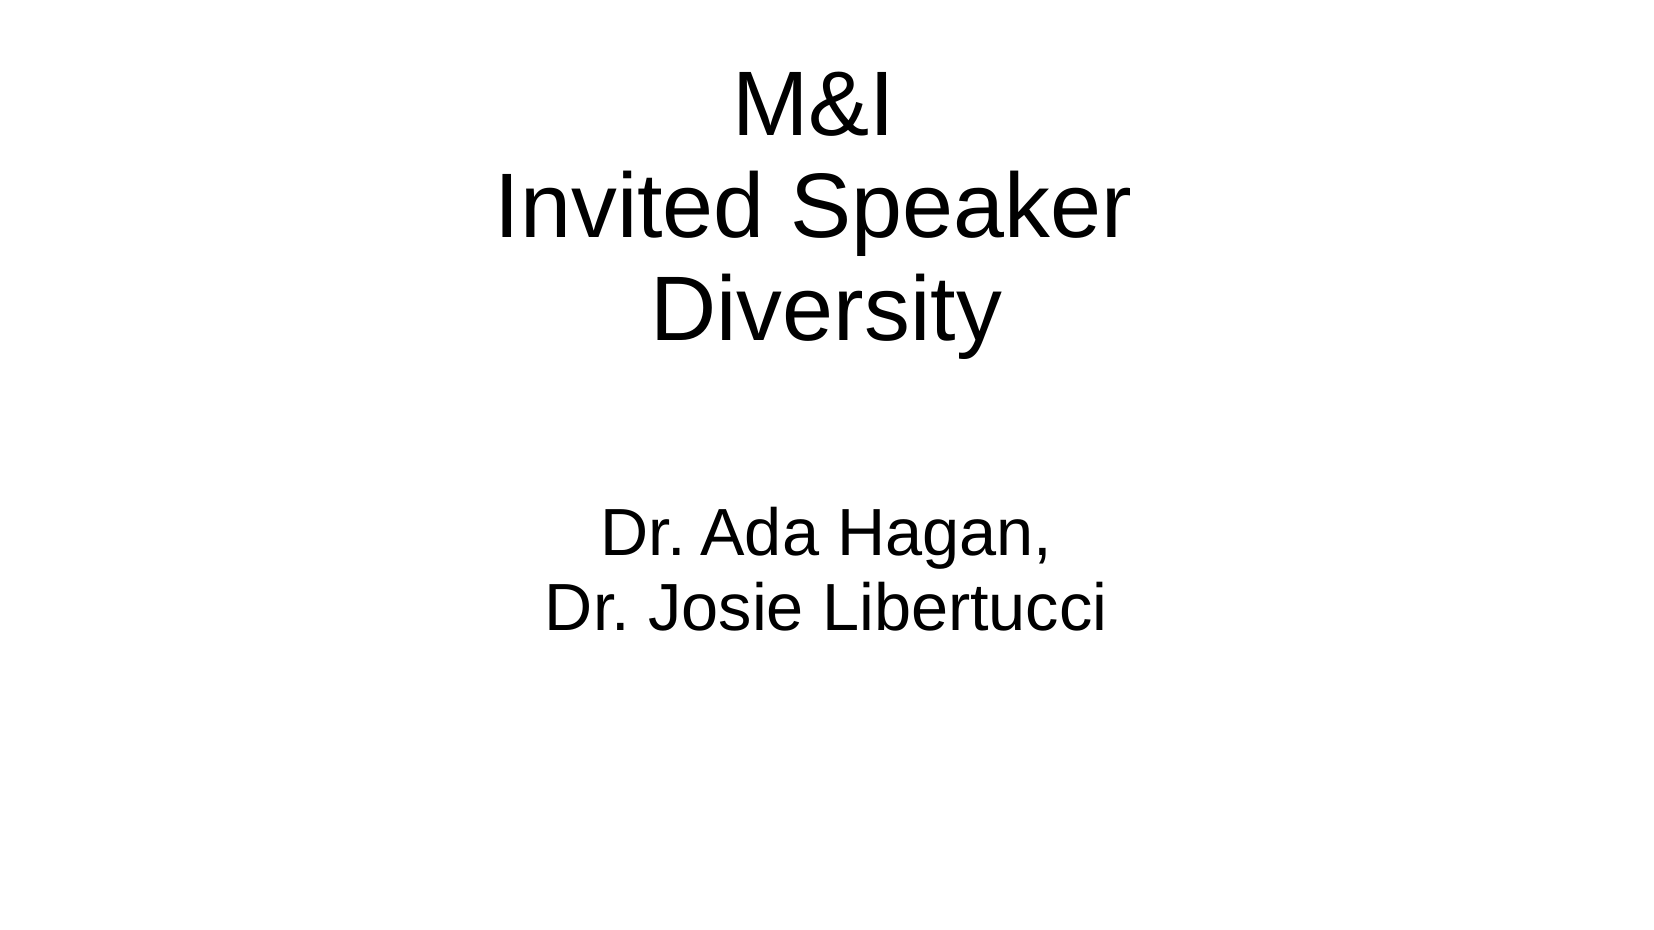

# M&I Invited Speaker Diversity
Dr. Ada Hagan,
Dr. Josie Libertucci